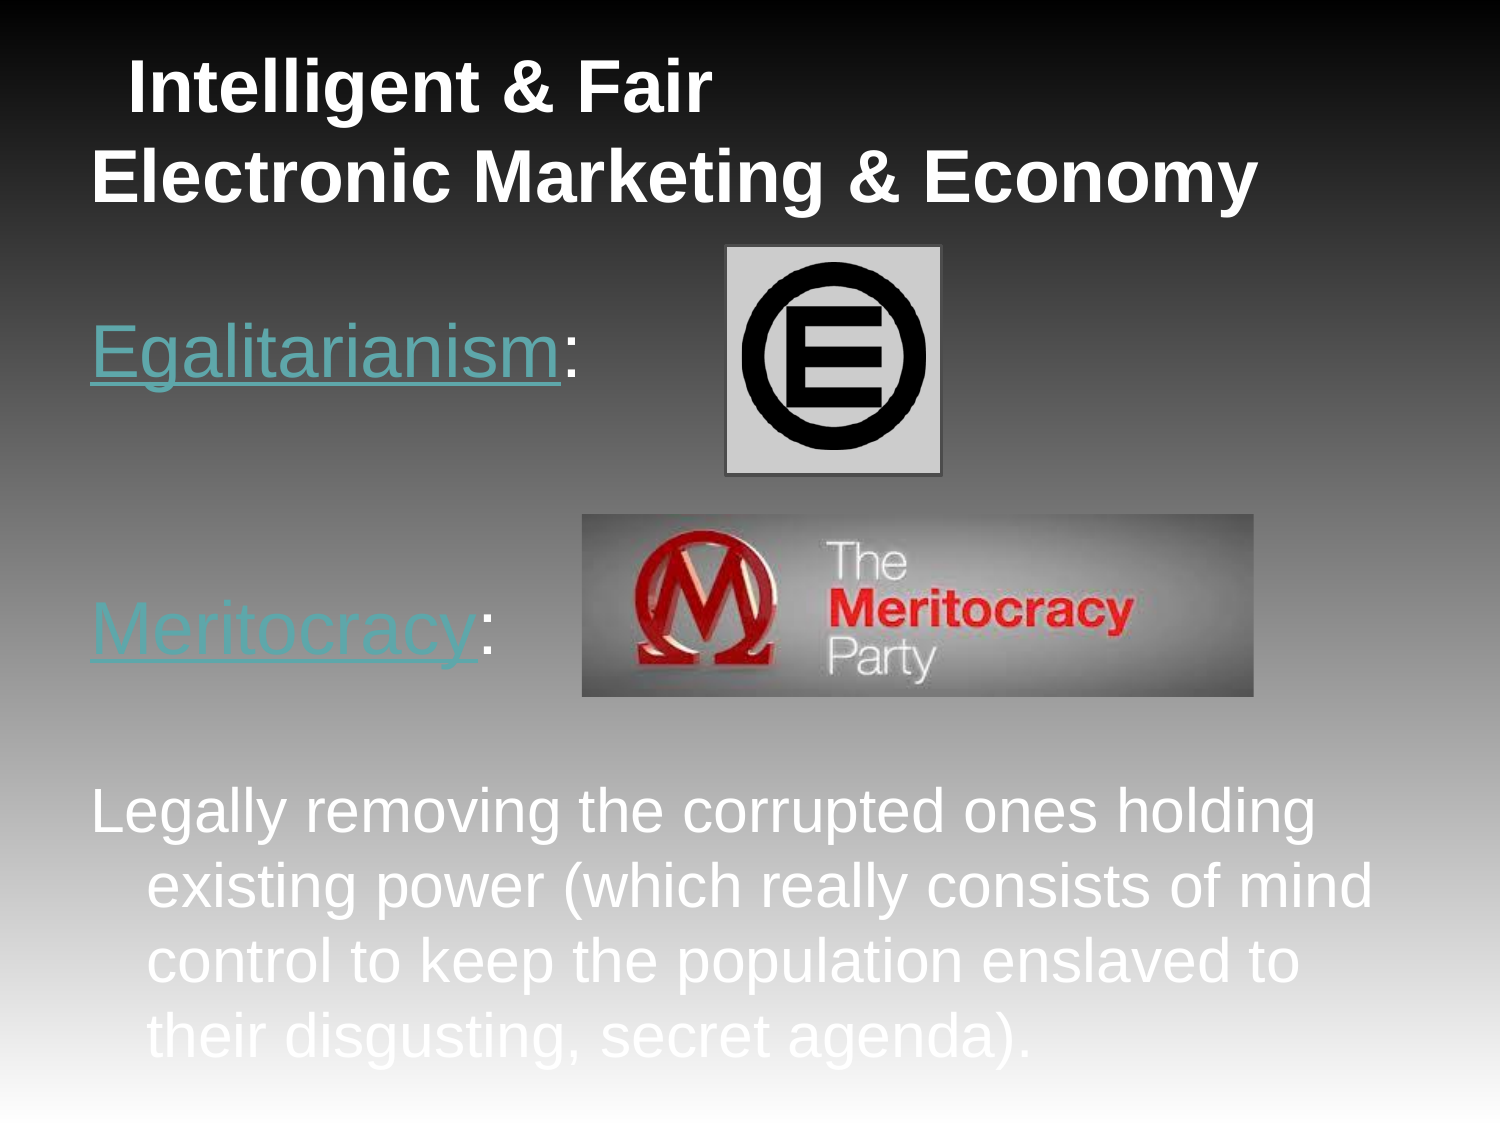

# Intelligent & Fair Electronic Marketing & Economy
Egalitarianism:
Meritocracy:
Legally removing the corrupted ones holding existing power (which really consists of mind control to keep the population enslaved to their disgusting, secret agenda).